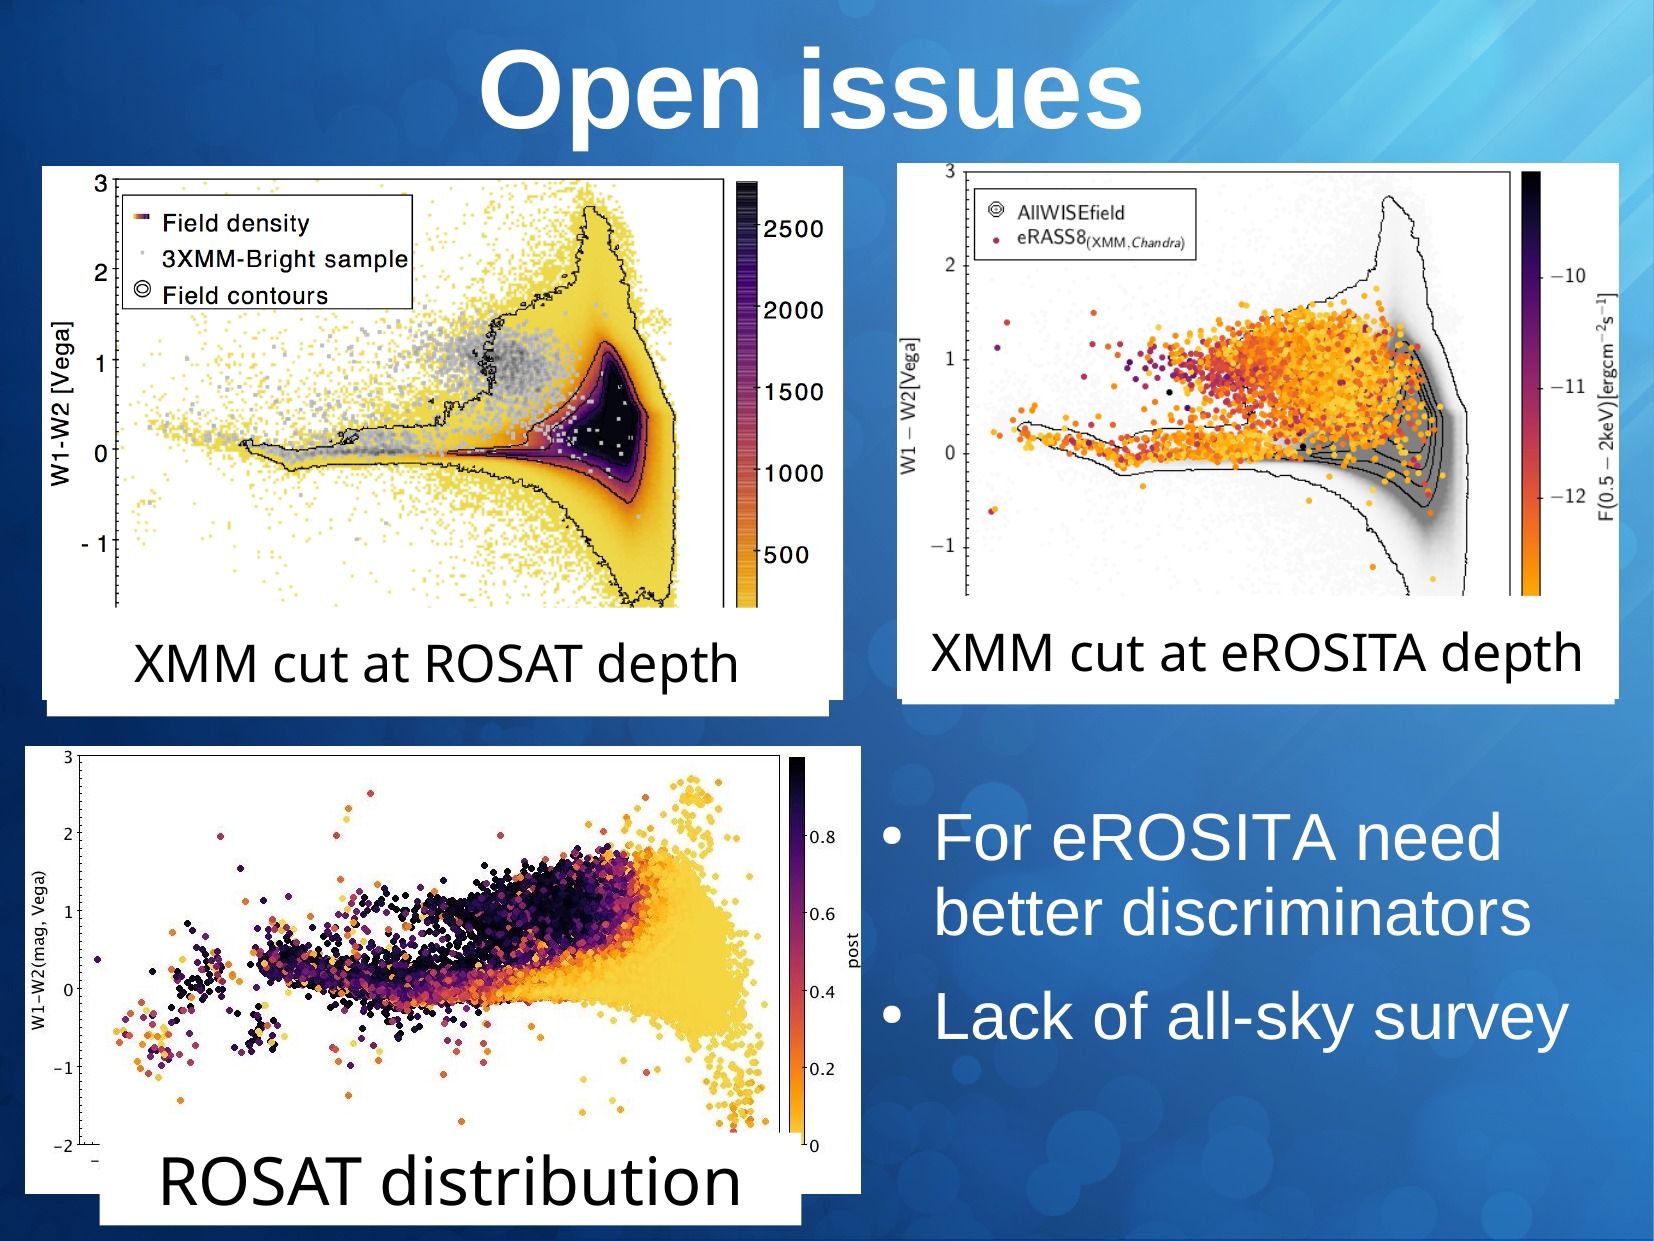

# Open issues
XMM cut at eROSITA depth
XMM cut at ROSAT depth
For eROSITA need
better discriminators
Lack of all-sky survey
ROSAT distribution